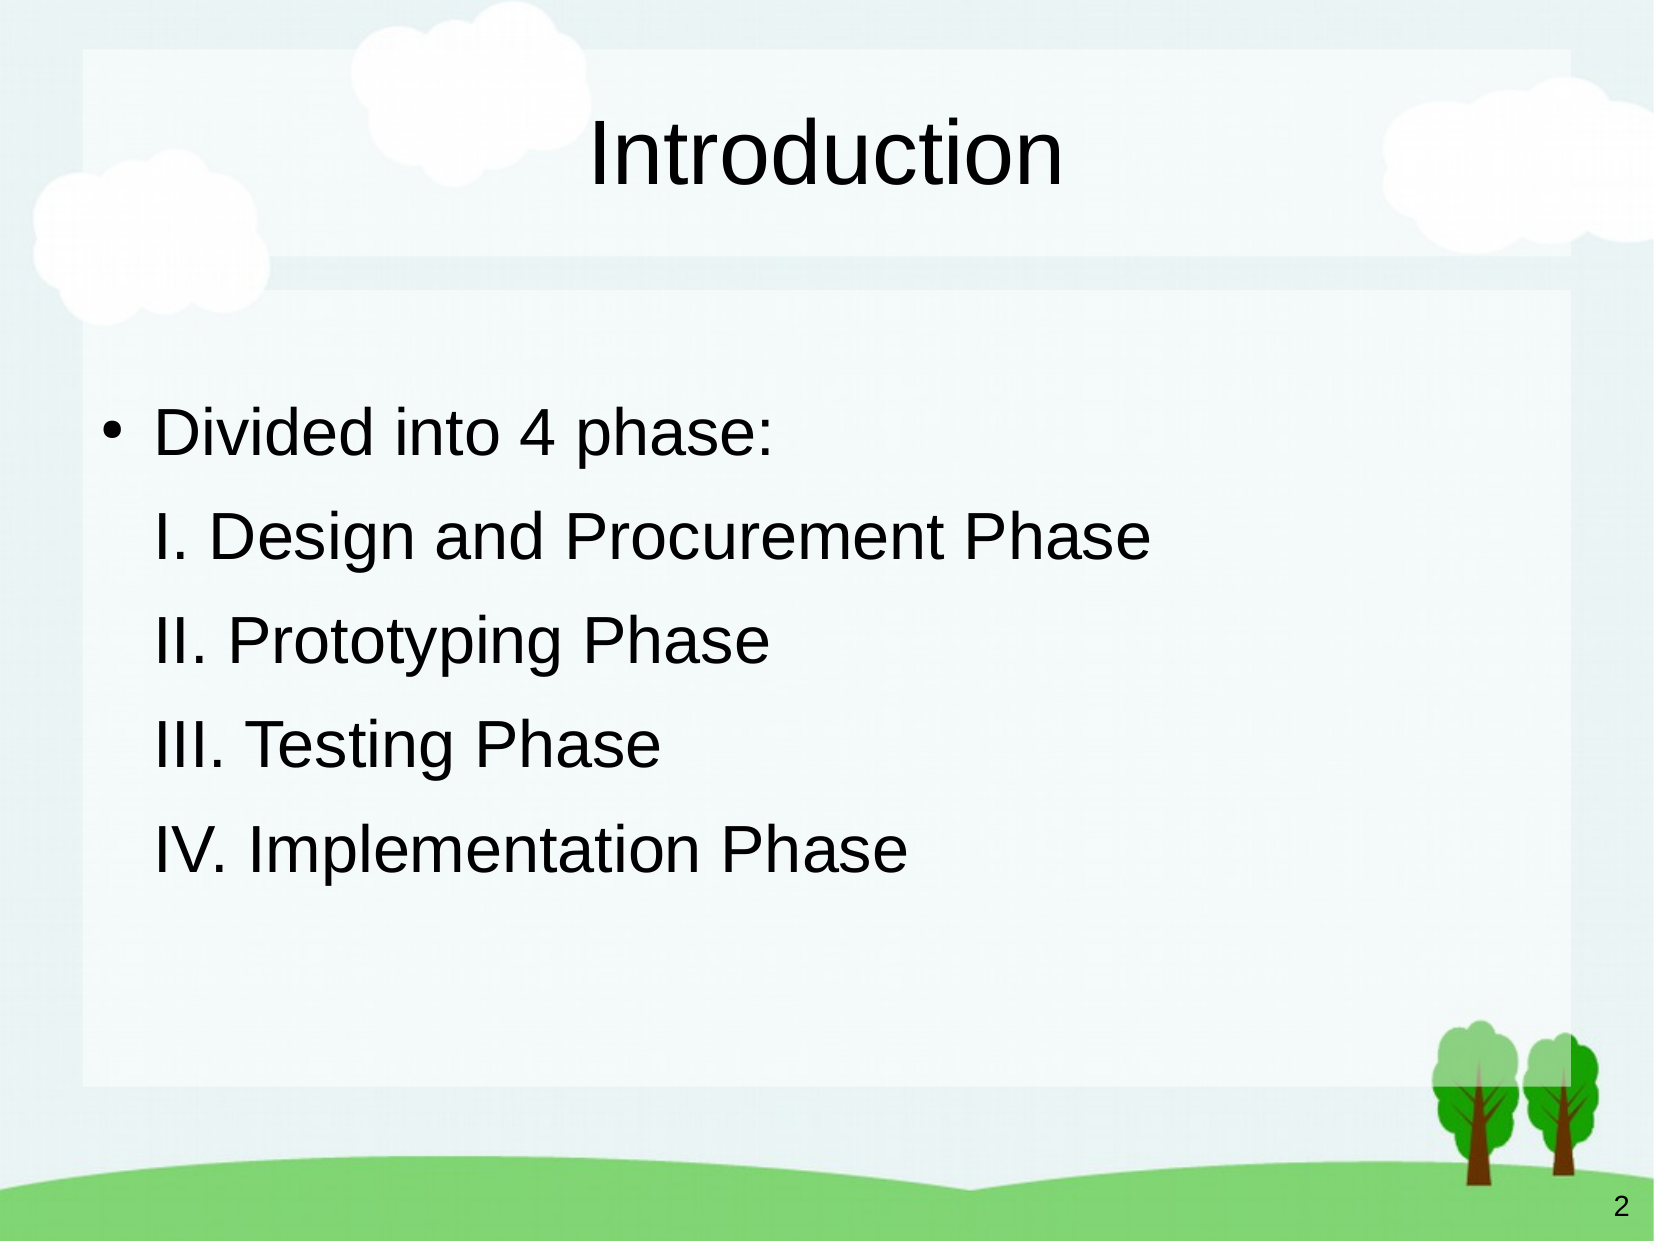

# Introduction
Divided into 4 phase:
I. Design and Procurement Phase
II. Prototyping Phase
III. Testing Phase
IV. Implementation Phase
2